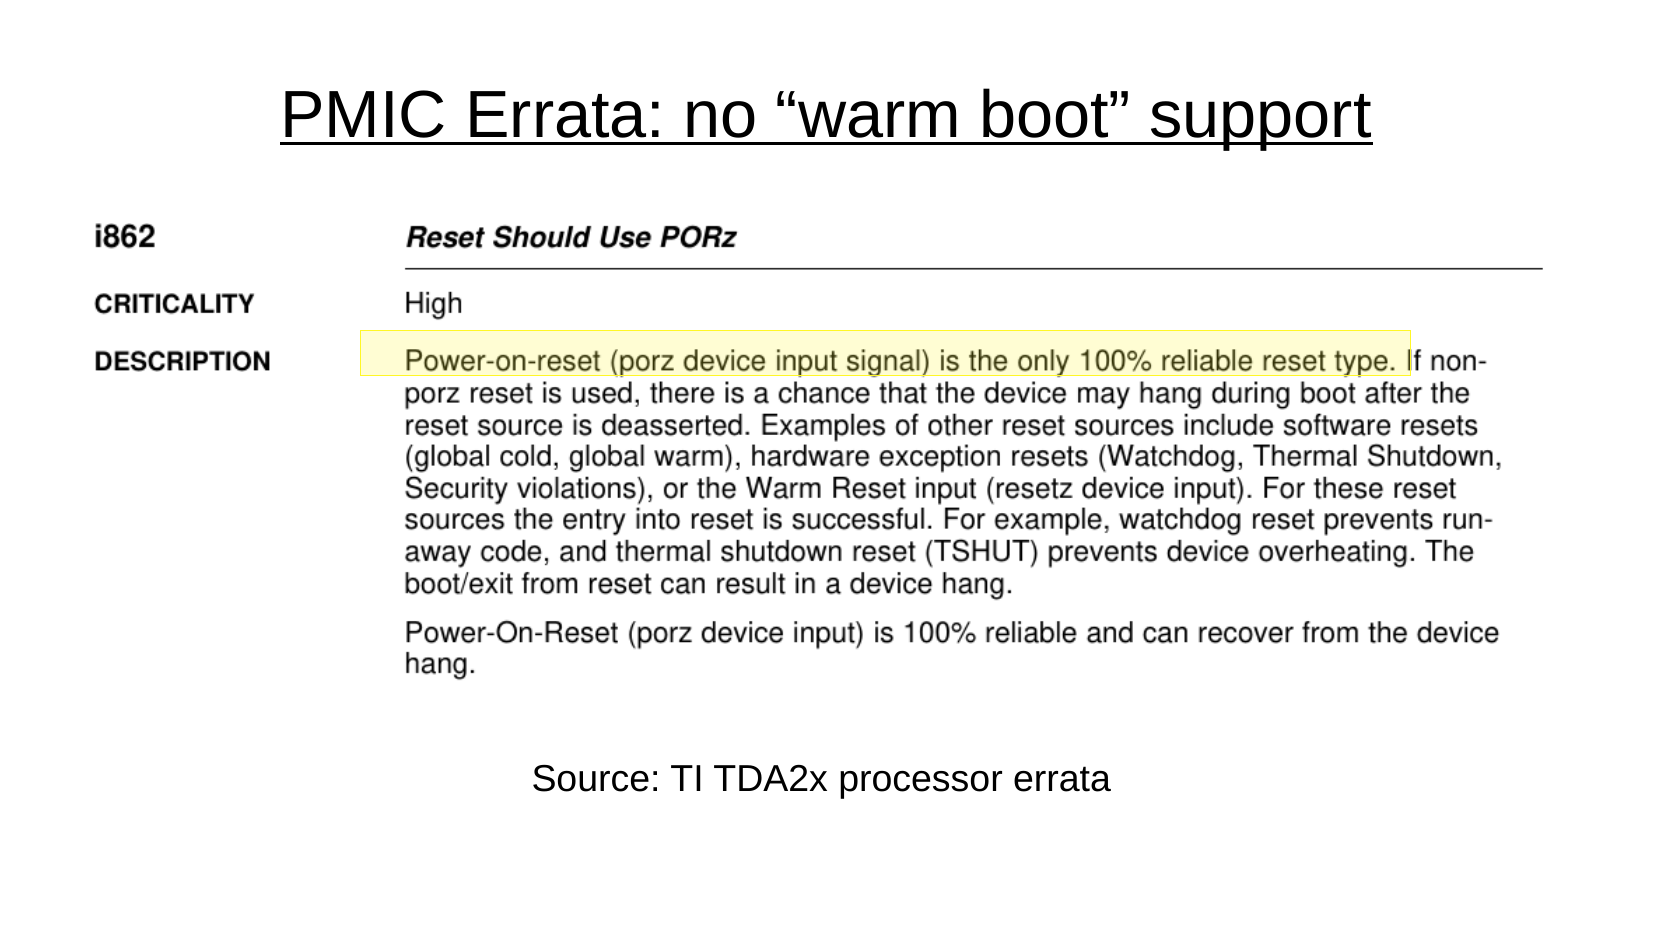

# PMIC Errata: no “warm boot” support
Source: TI TDA2x processor errata